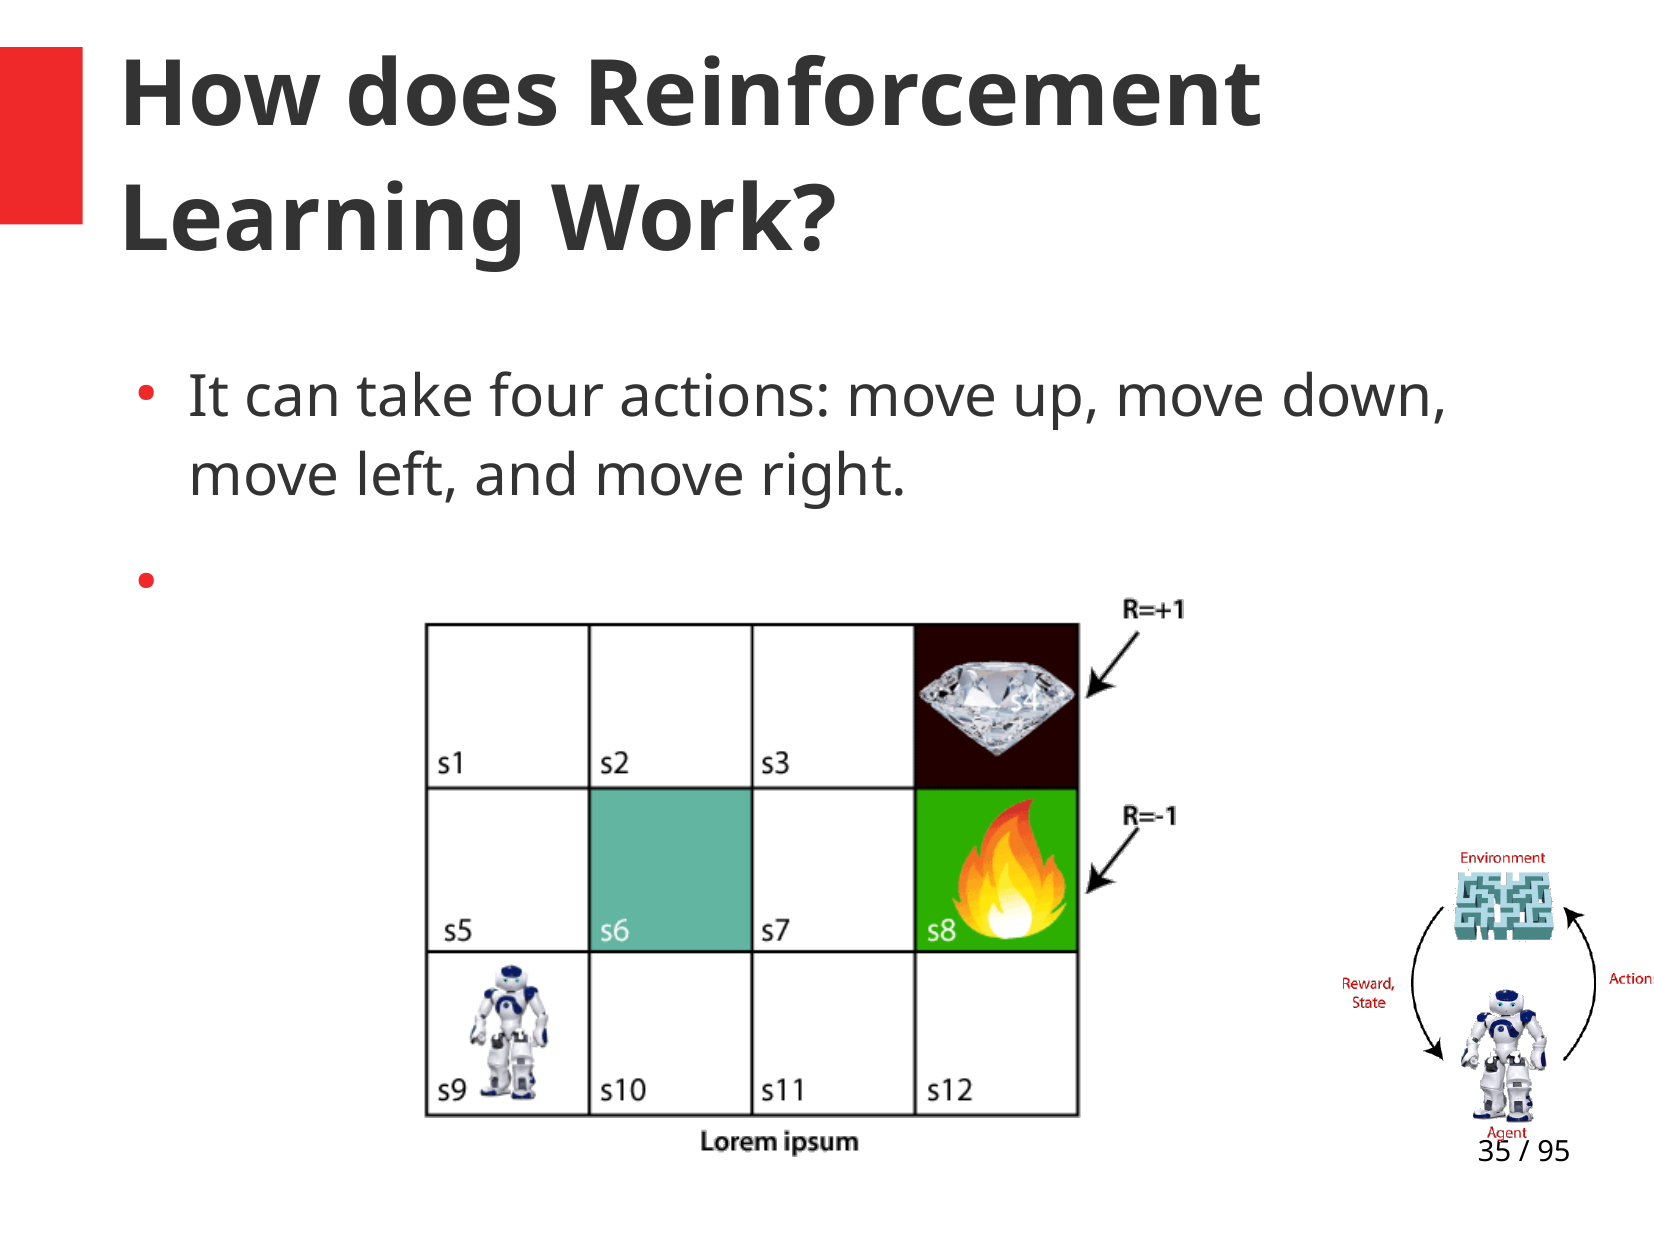

# How does Reinforcement Learning Work?
It can take four actions: move up, move down, move left, and move right.
35